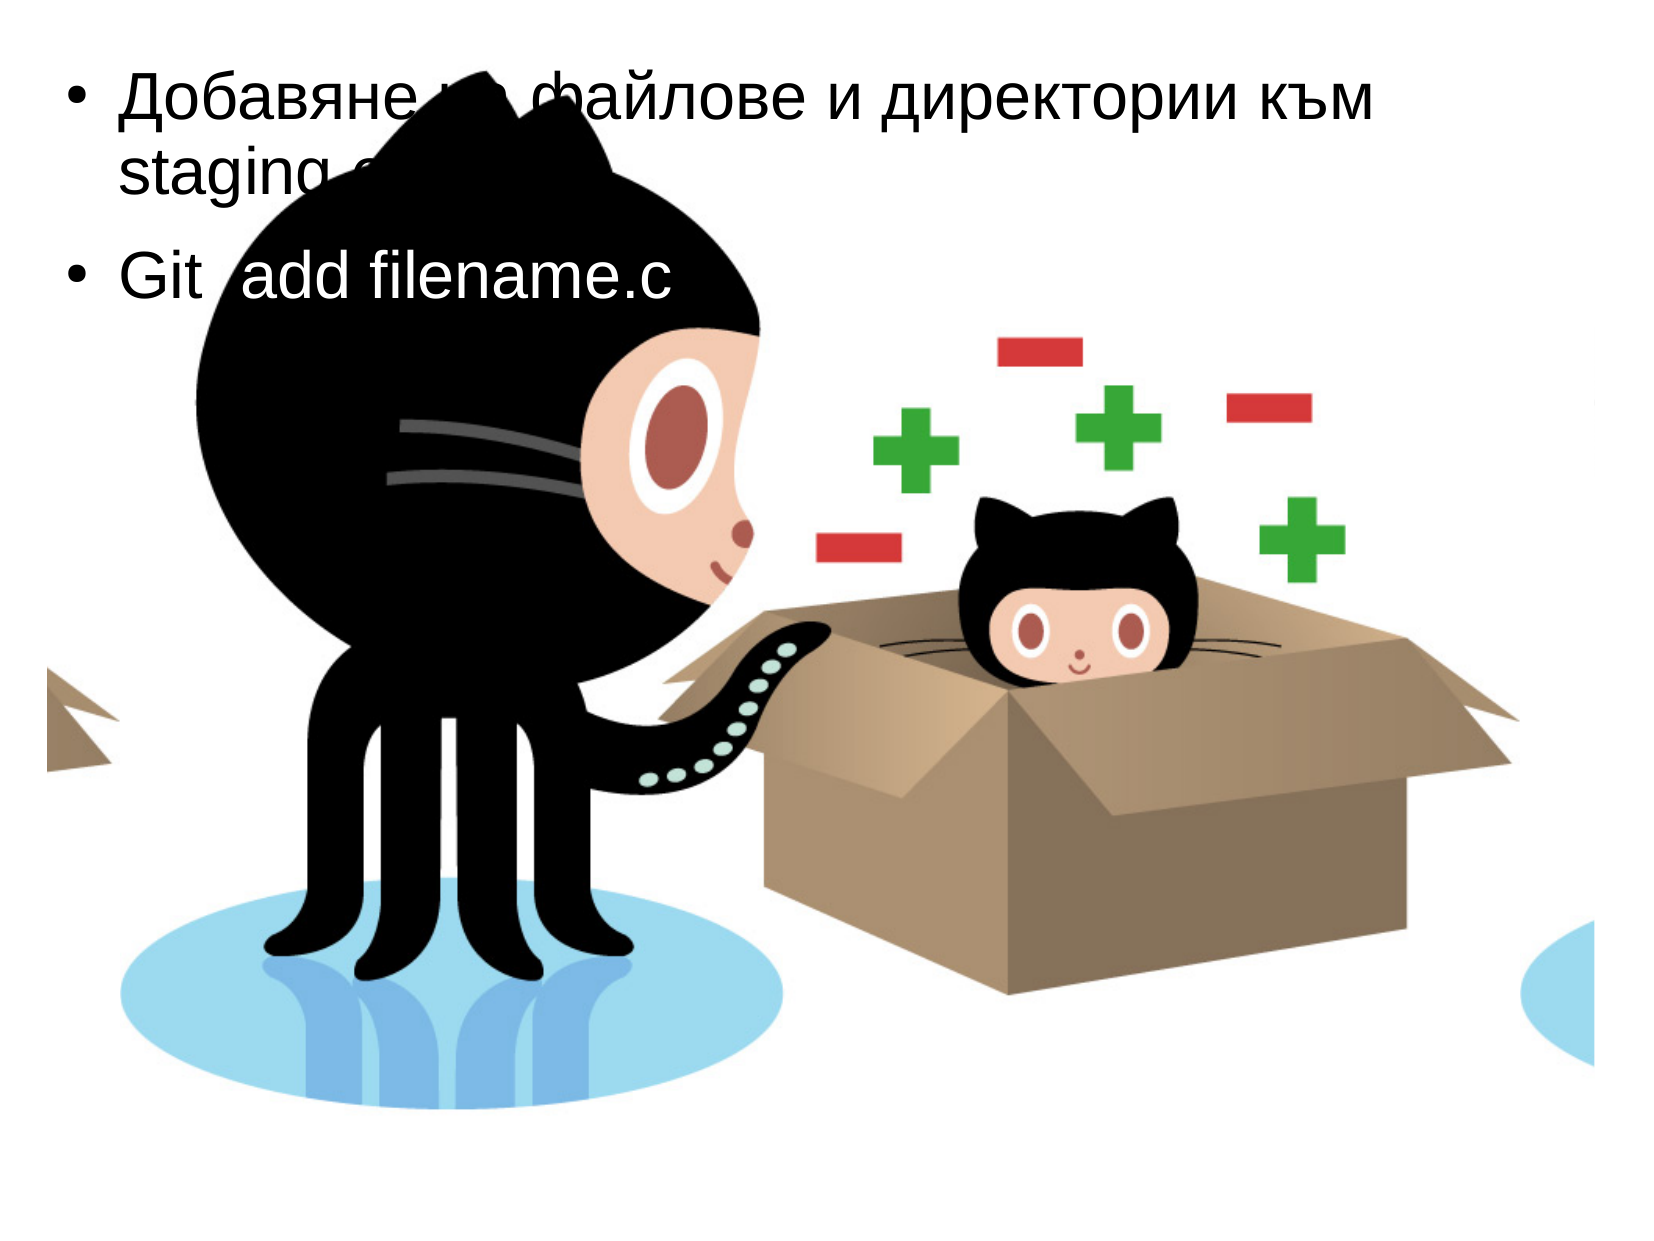

# Добавяне на файлове и директории към staging eтапа:
Git add filename.c